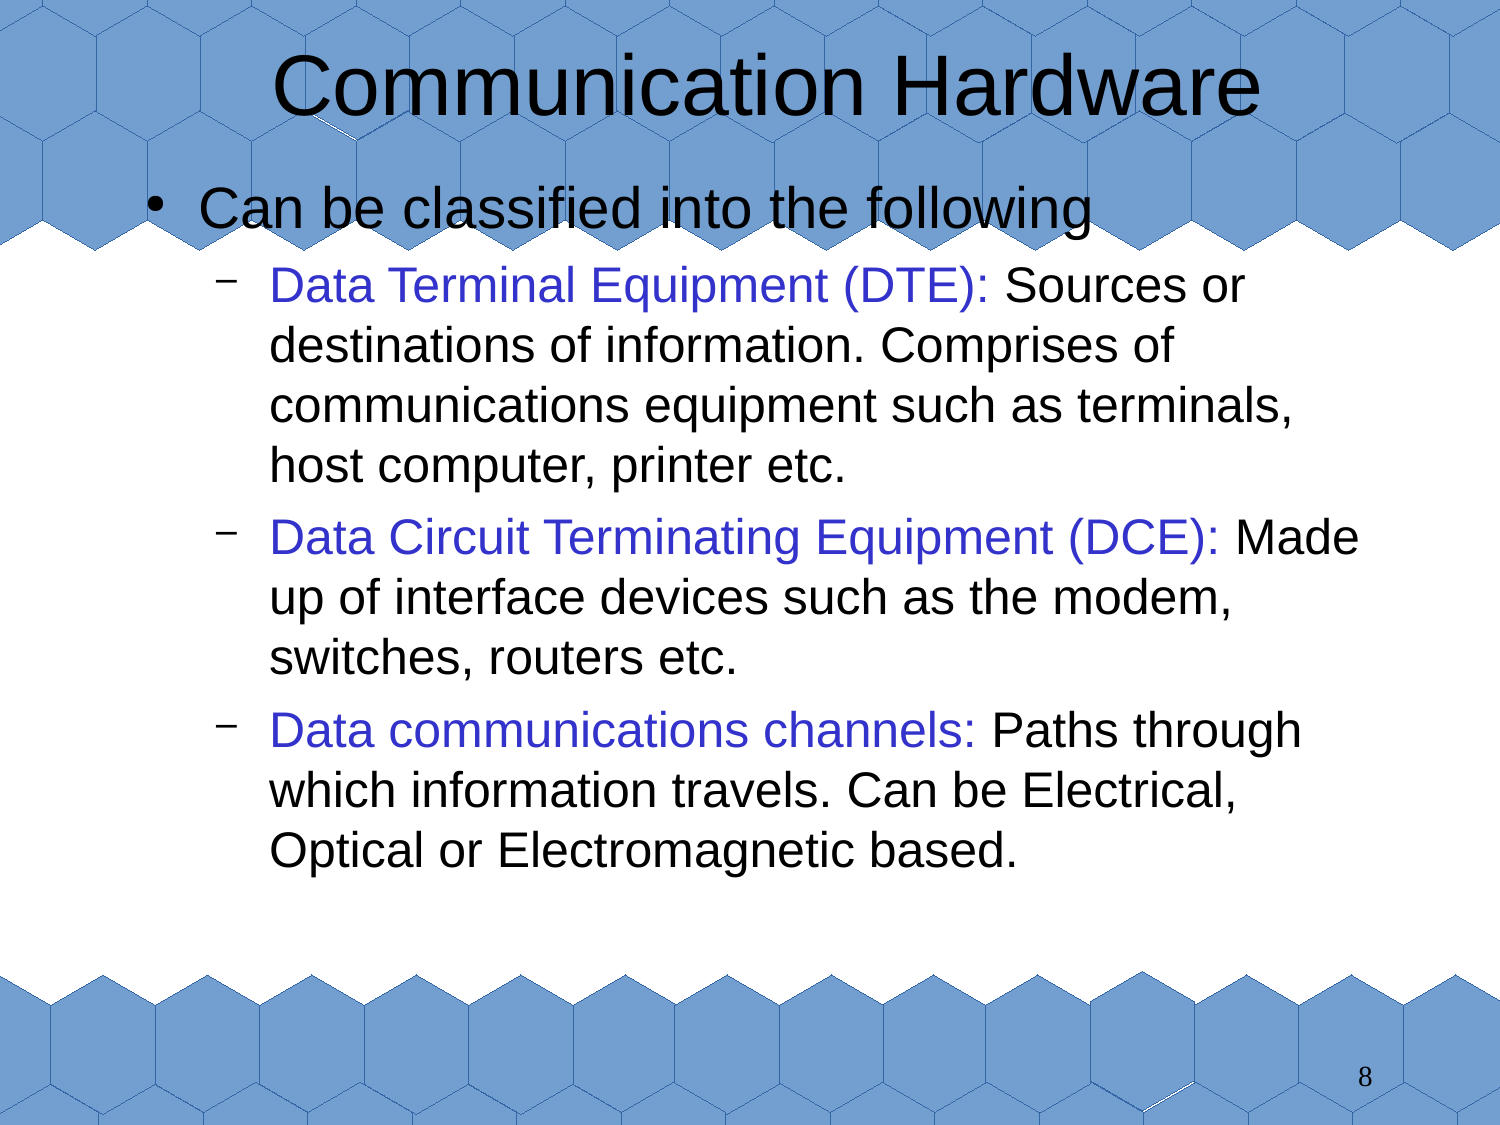

# Communication Hardware
Can be classified into the following
Data Terminal Equipment (DTE): Sources or destinations of information. Comprises of communications equipment such as terminals, host computer, printer etc.
Data Circuit Terminating Equipment (DCE): Made up of interface devices such as the modem, switches, routers etc.
Data communications channels: Paths through which information travels. Can be Electrical, Optical or Electromagnetic based.